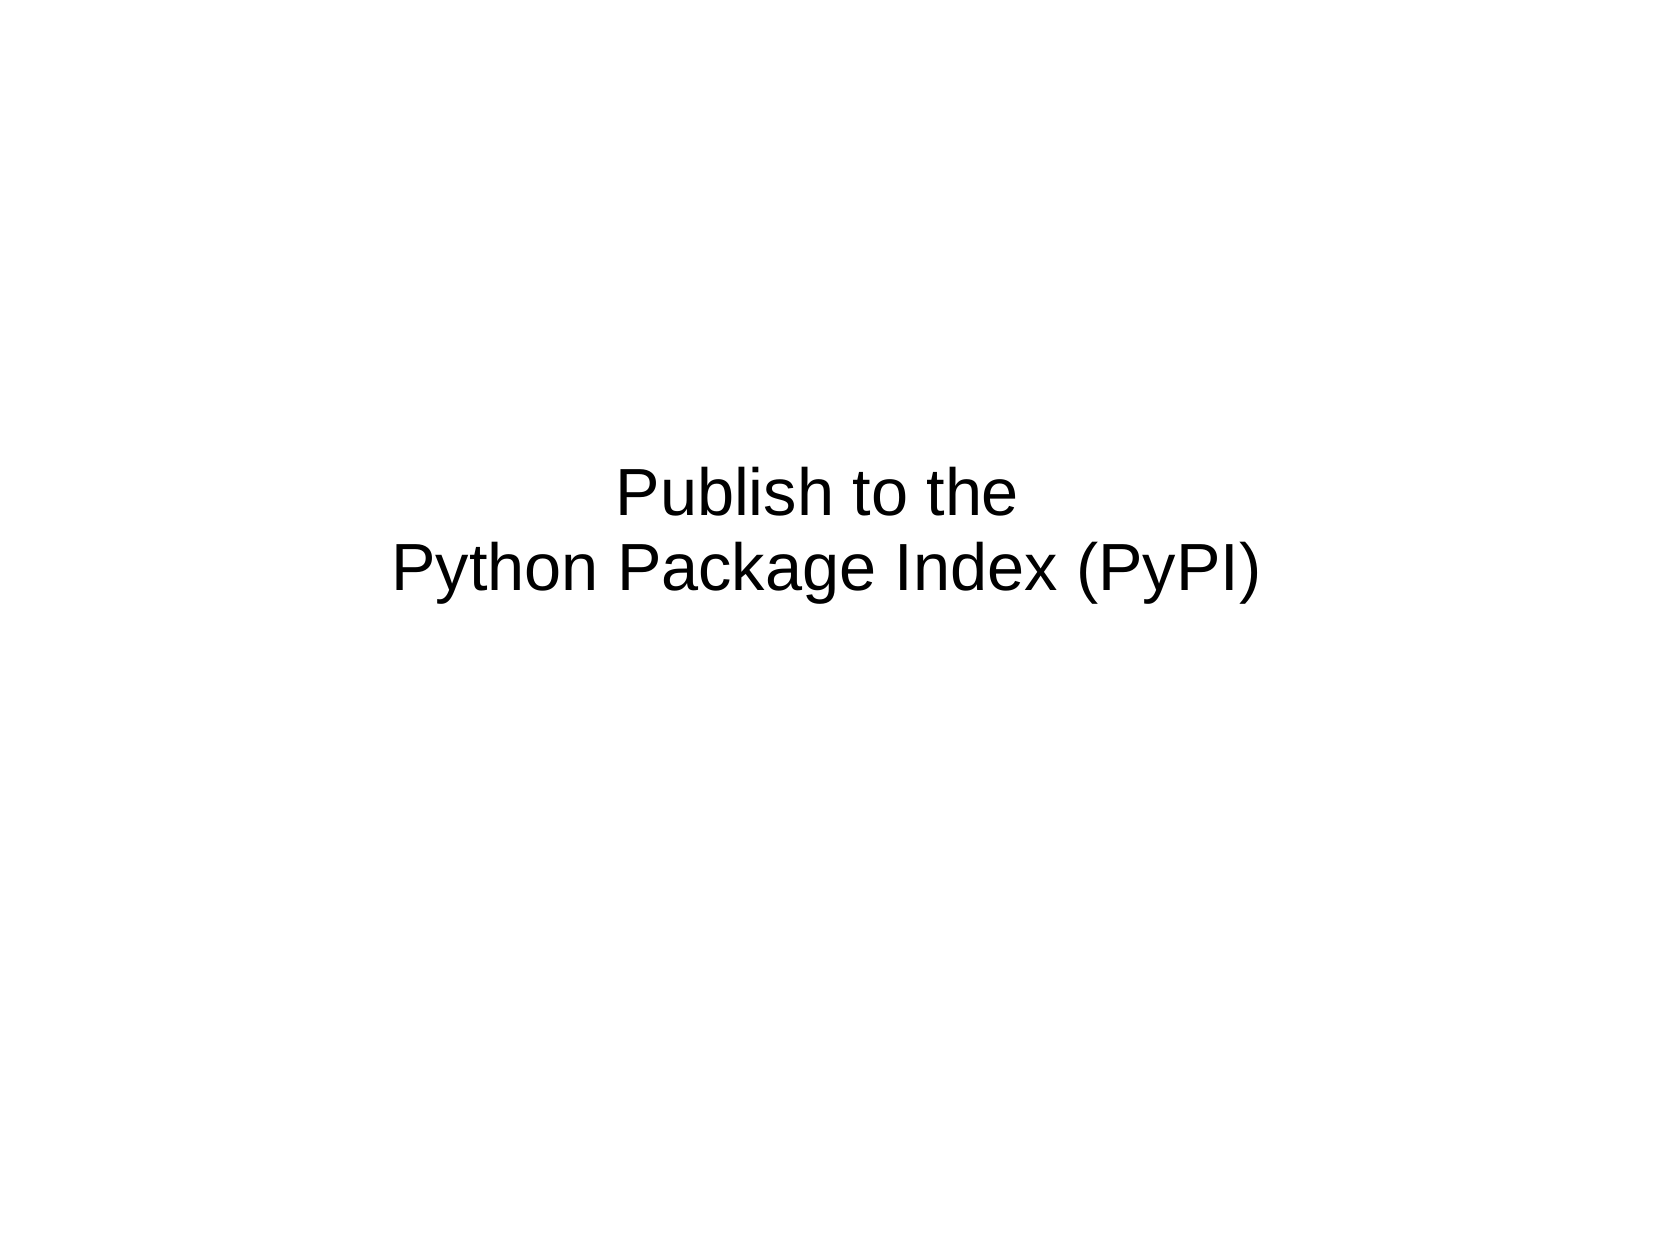

# Publish to the
Python Package Index (PyPI)